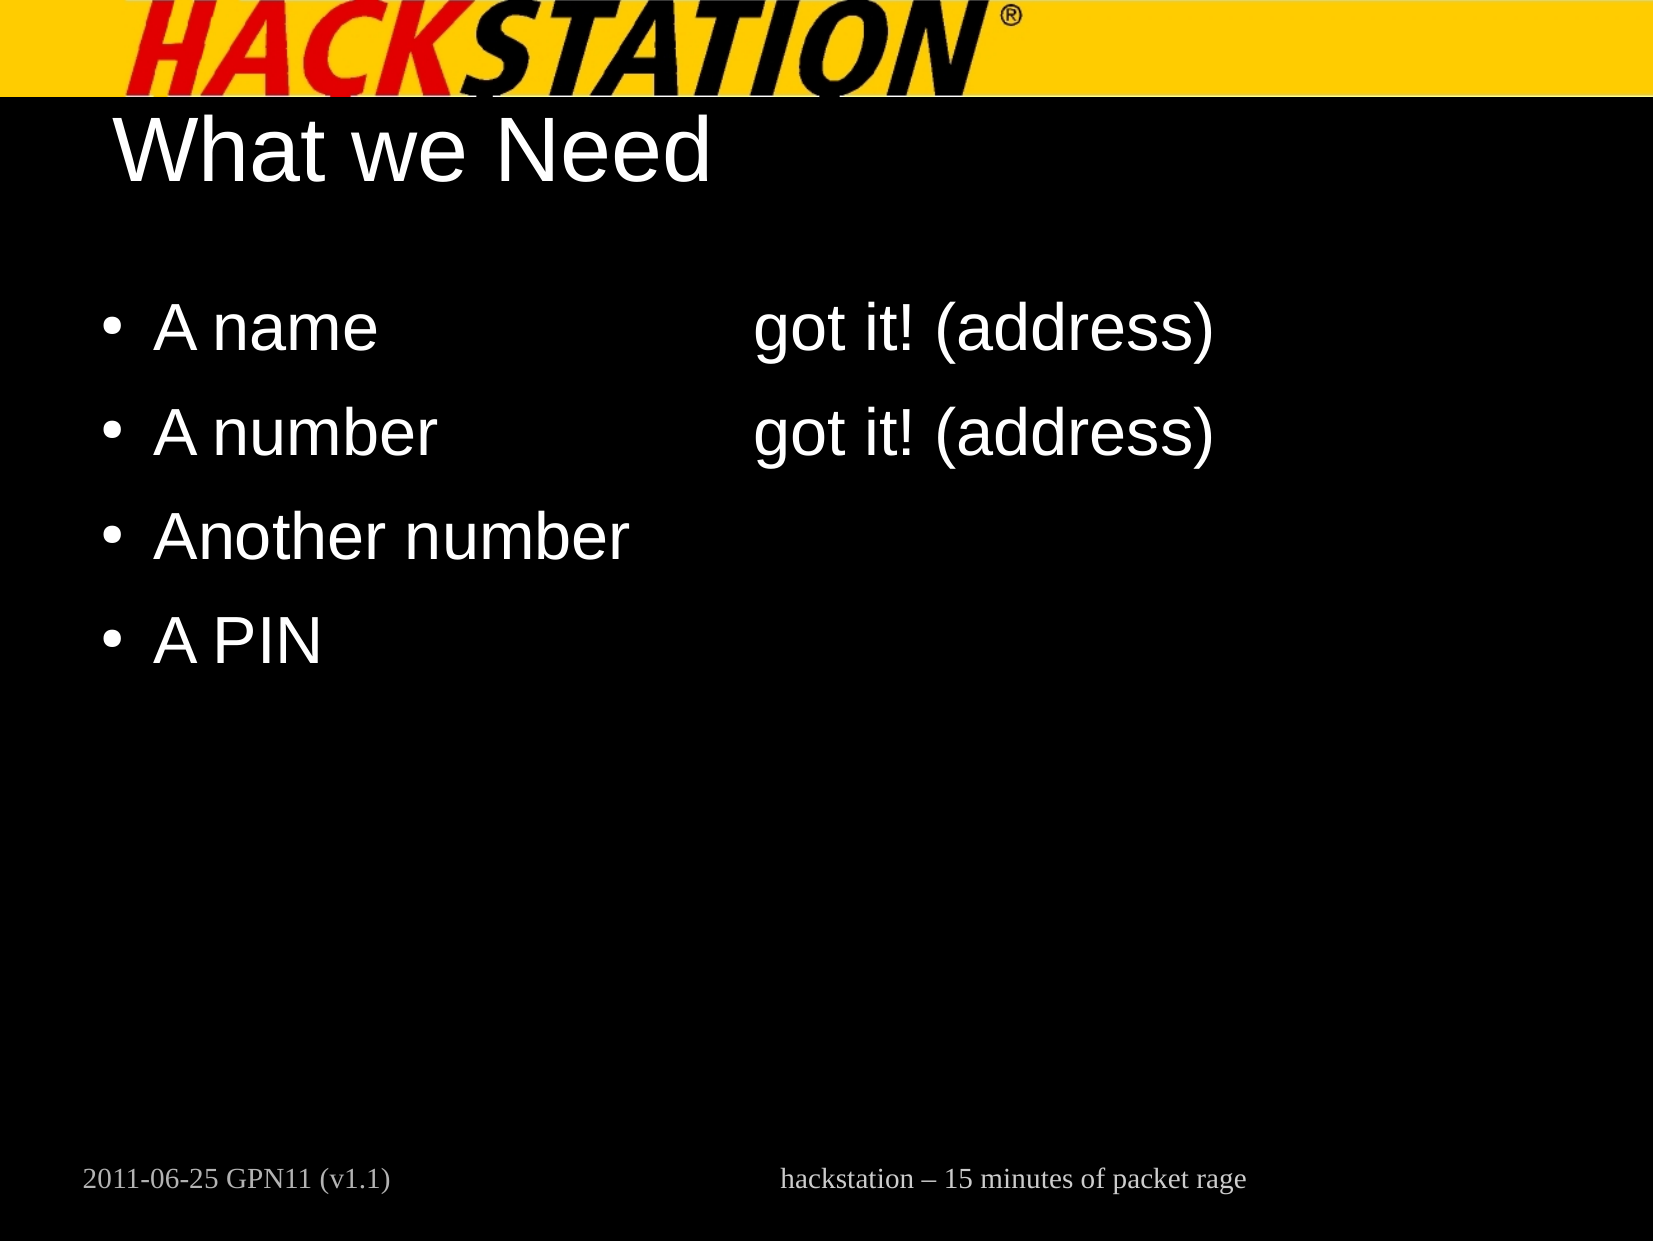

# What we Need
A name					got it! (address)
A number					got it! (address)
Another number
A PIN